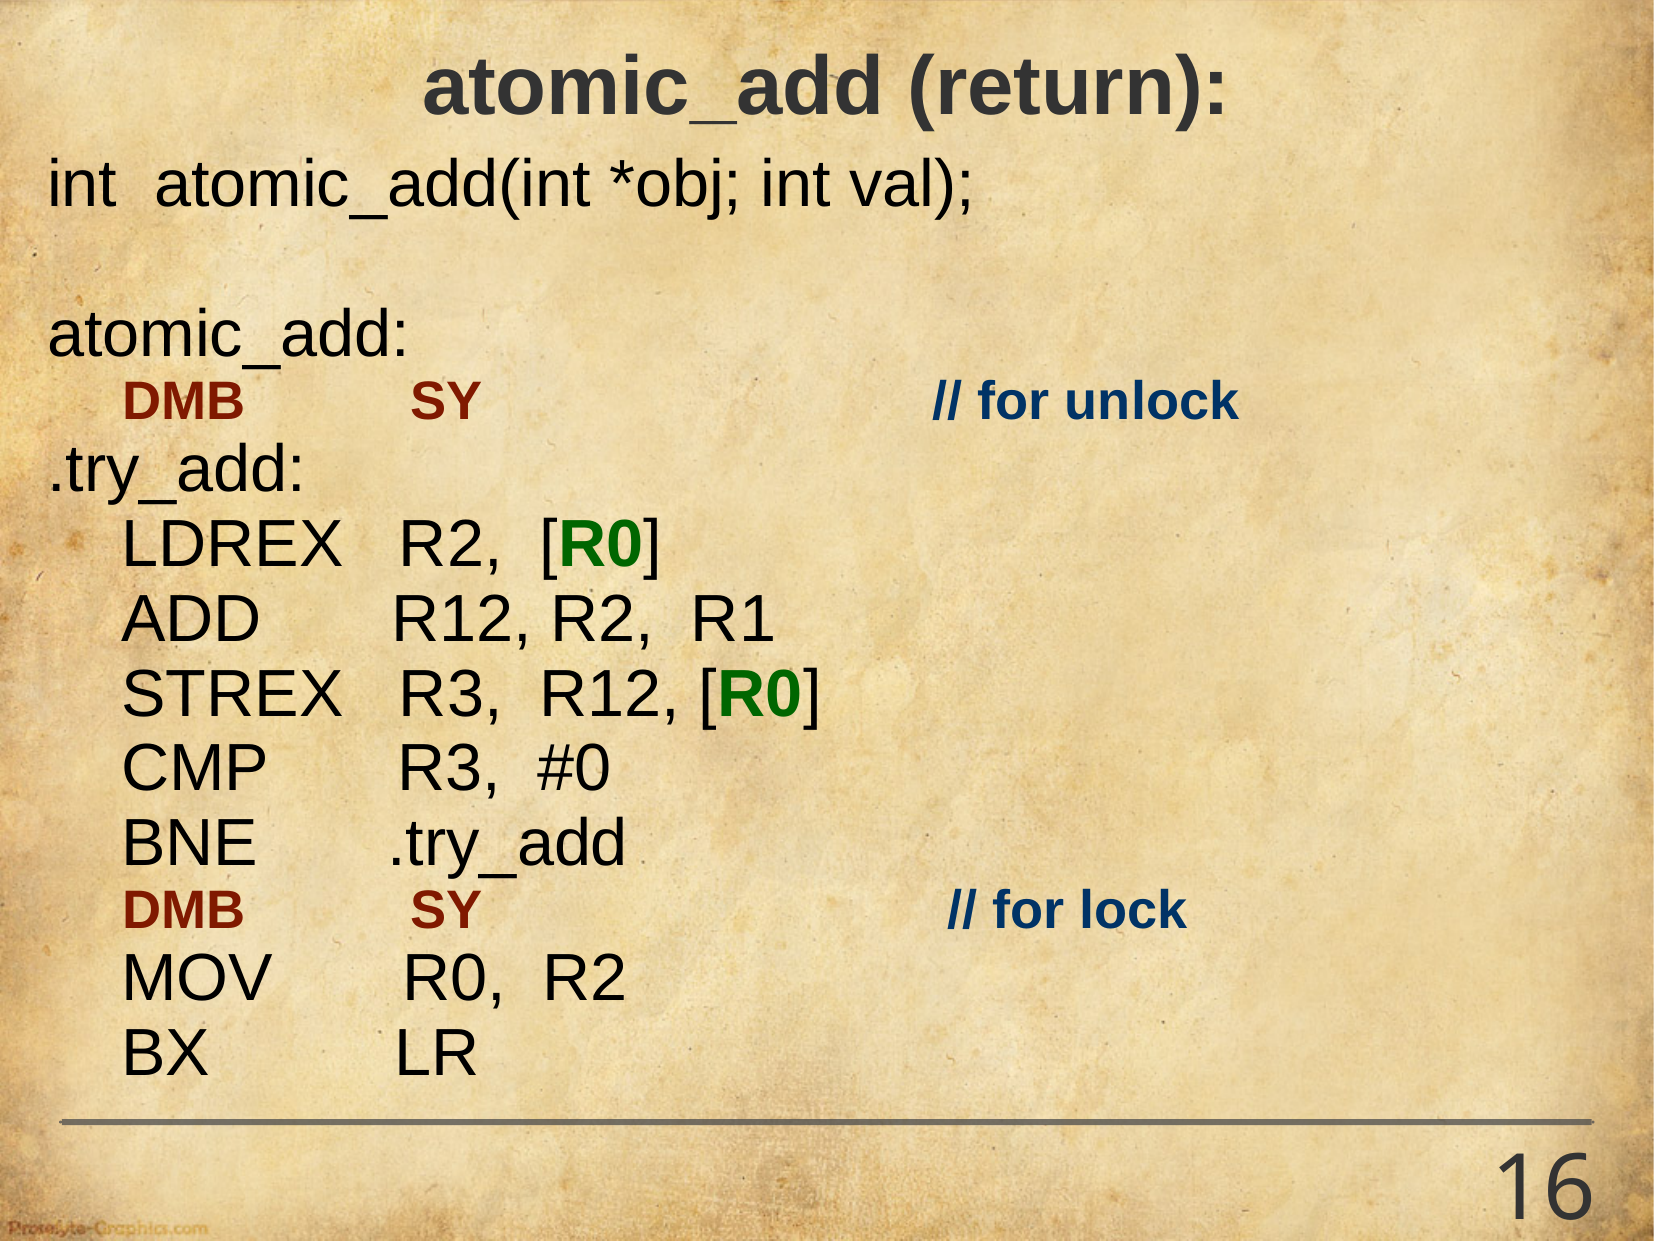

# atomic_add (return):
int atomic_add(int *obj; int val);
atomic_add:
 DMB SY // for unlock
.try_add:
 LDREX R2, [R0]
 ADD R12, R2, R1
 STREX R3, R12, [R0]
 CMP R3, #0
 BNE .try_add
 DMB SY // for lock
 MOV R0, R2
 BX LR